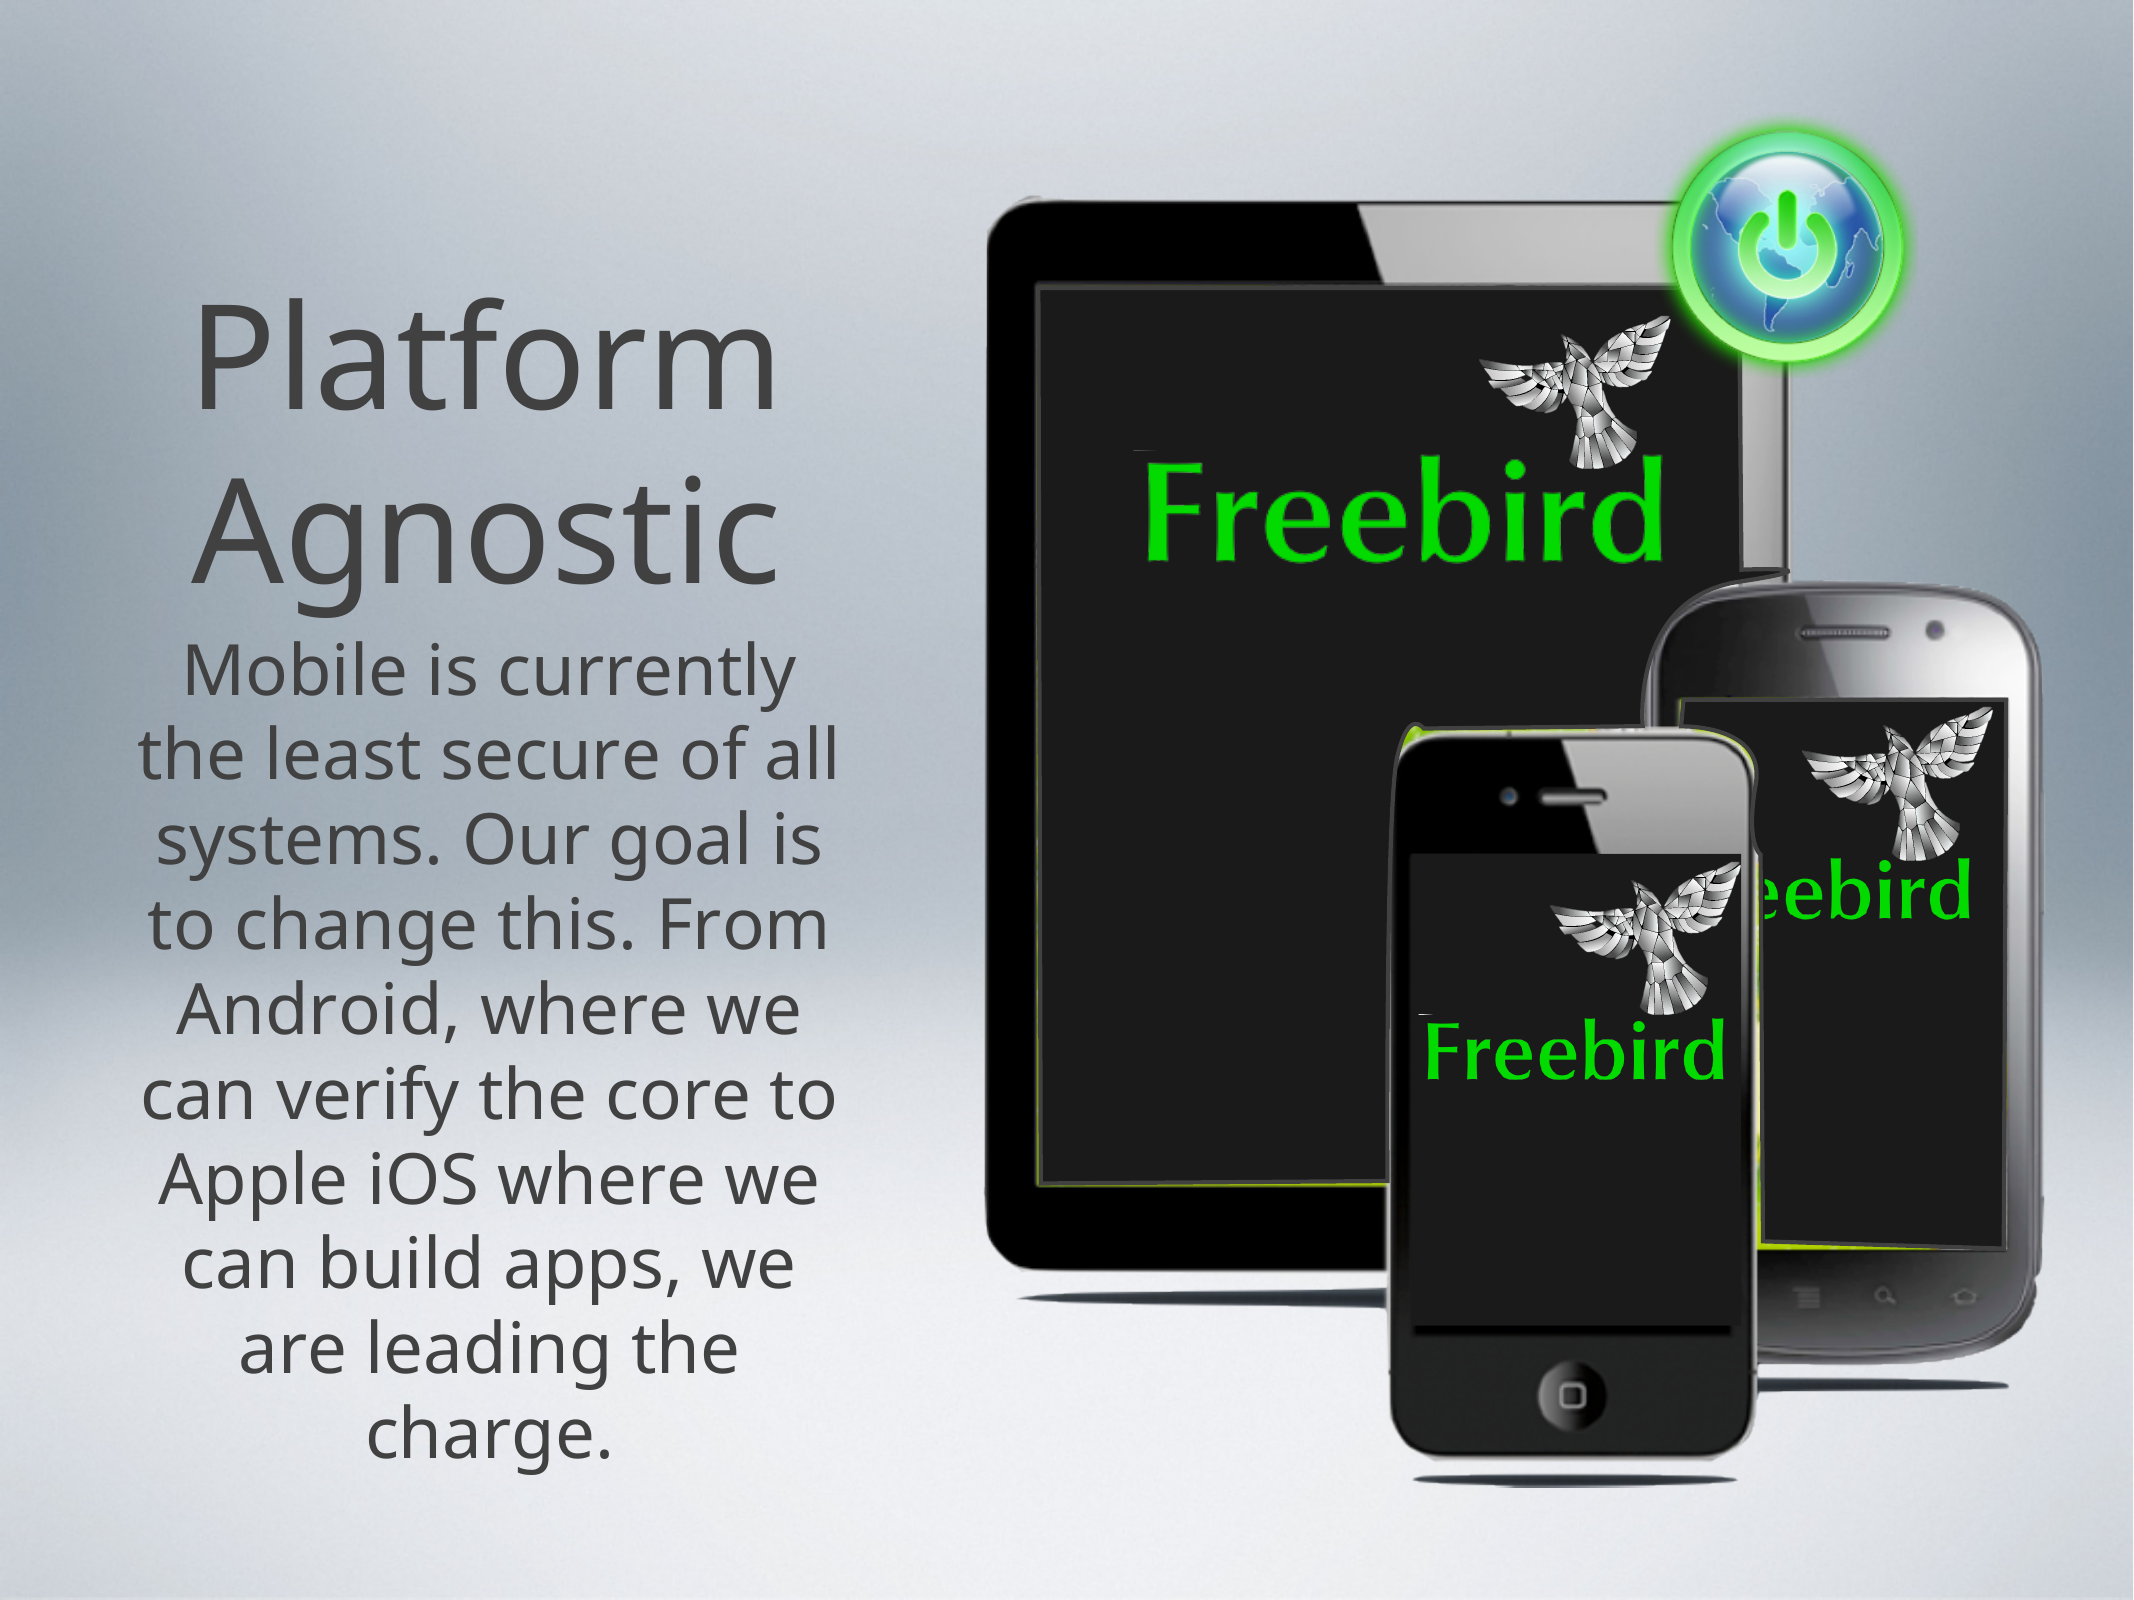

# Platform Agnostic
Mobile is currently the least secure of all systems. Our goal is to change this. From Android, where we can verify the core to Apple iOS where we can build apps, we are leading the charge.